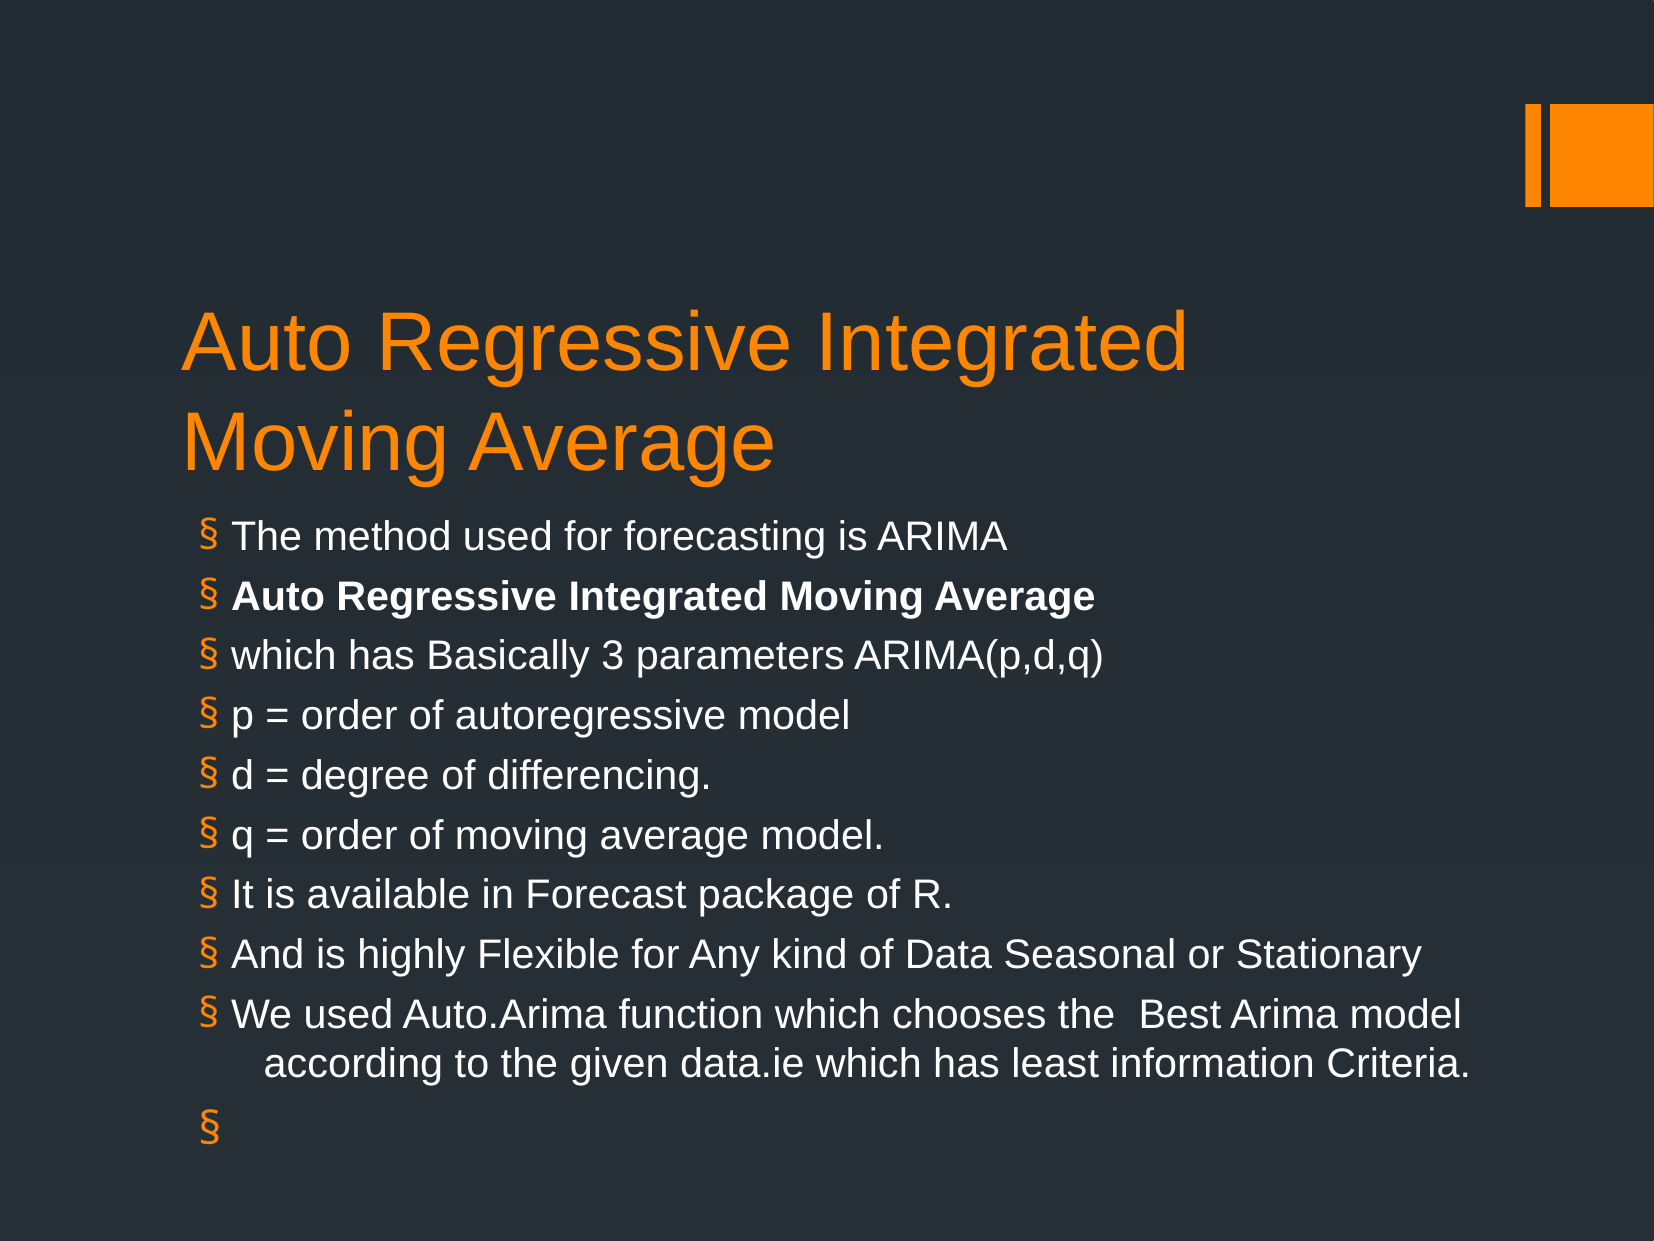

# Auto Regressive Integrated Moving Average
The method used for forecasting is ARIMA
Auto Regressive Integrated Moving Average
which has Basically 3 parameters ARIMA(p,d,q)
p = order of autoregressive model
d = degree of differencing.
q = order of moving average model.
It is available in Forecast package of R.
And is highly Flexible for Any kind of Data Seasonal or Stationary
We used Auto.Arima function which chooses the Best Arima model according to the given data.ie which has least information Criteria.